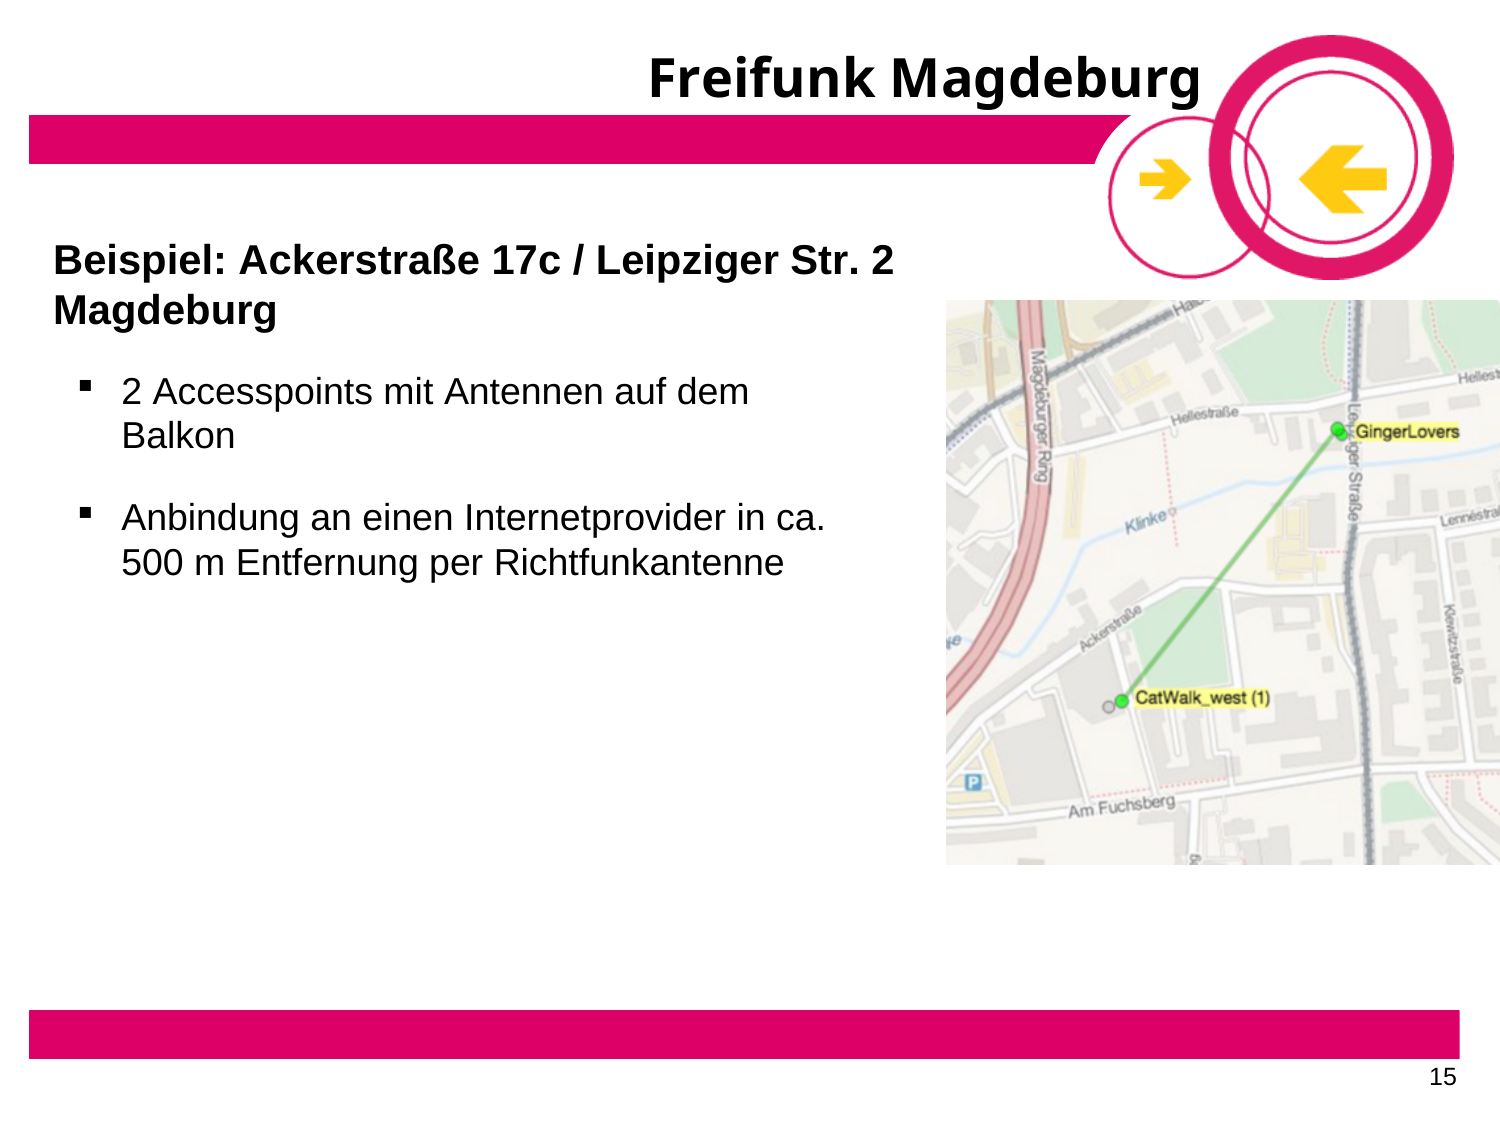

Beispiel: Ackerstraße 17c / Leipziger Str. 2 Magdeburg
2 Accesspoints mit Antennen auf dem
Balkon
Anbindung an einen Internetprovider in ca.
500 m Entfernung per Richtfunkantenne
15